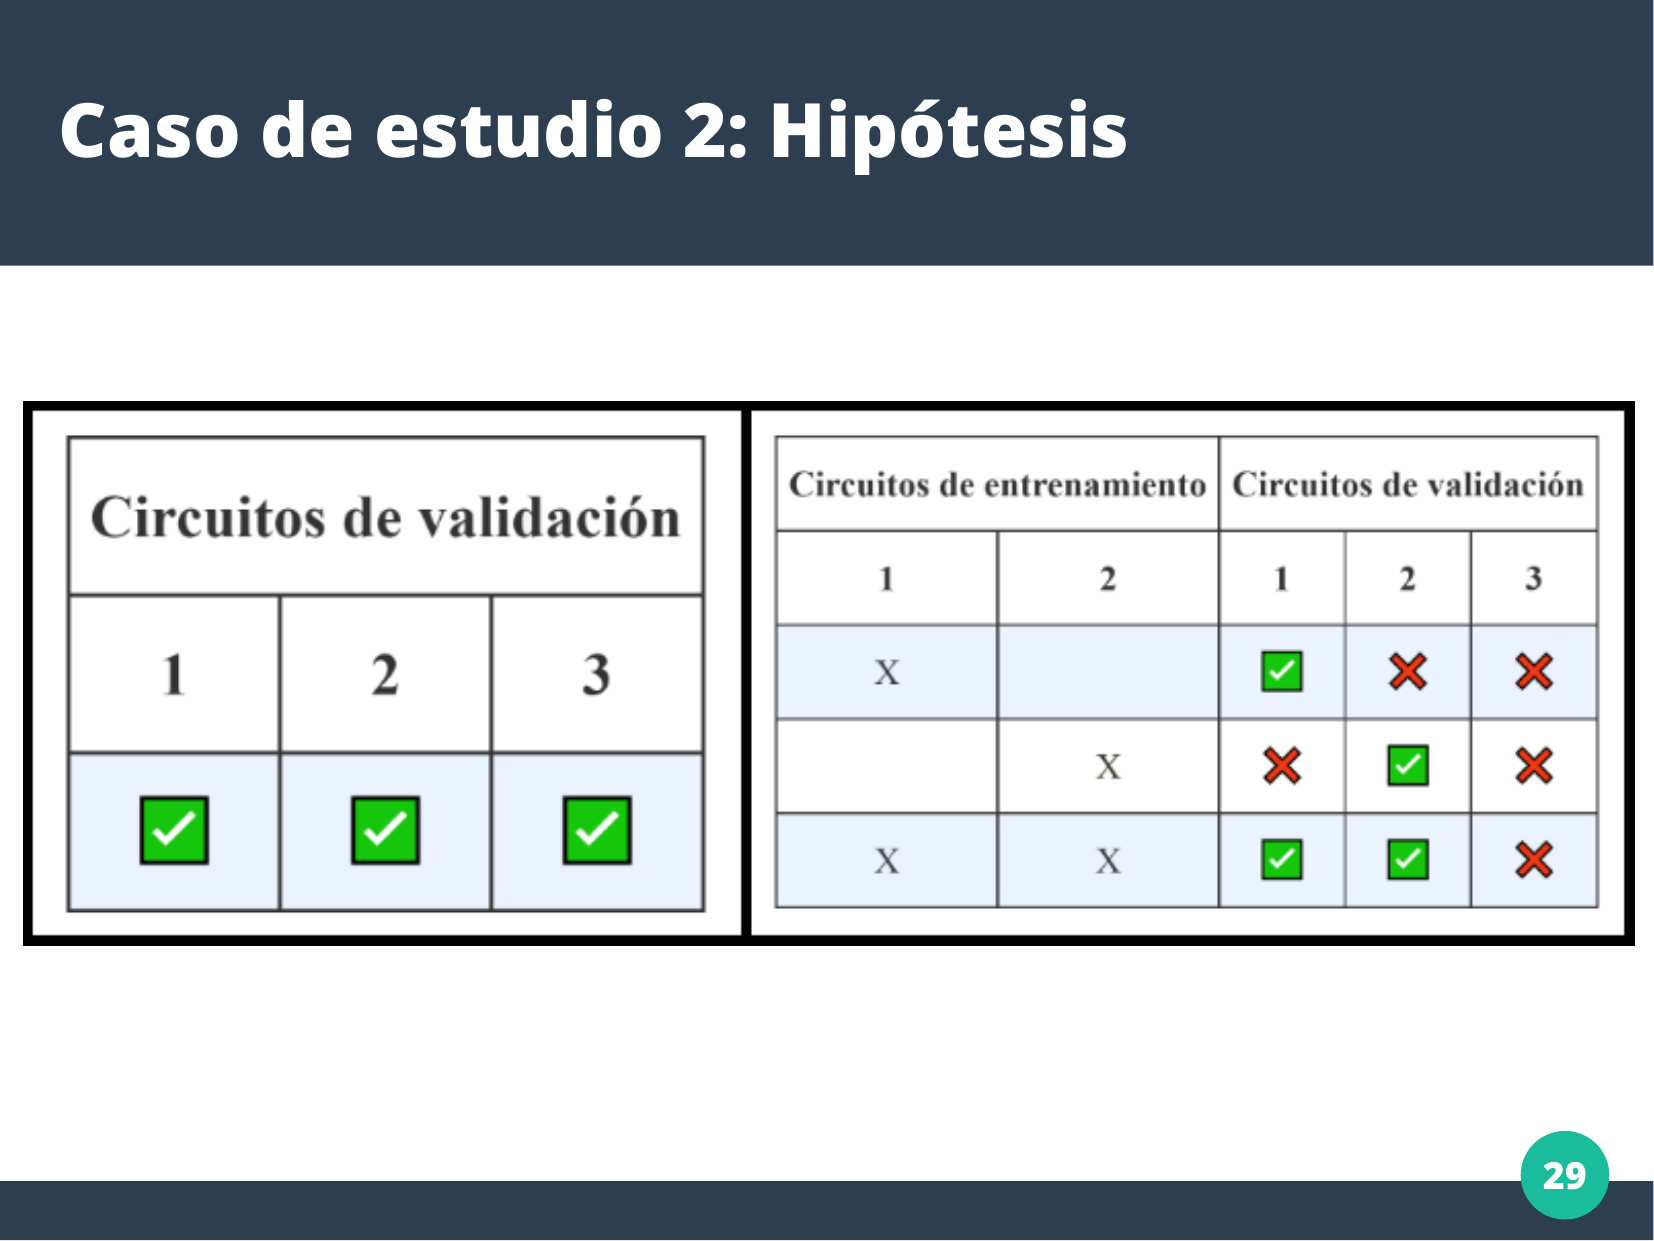

# Caso de estudio 2: Hipótesis
29